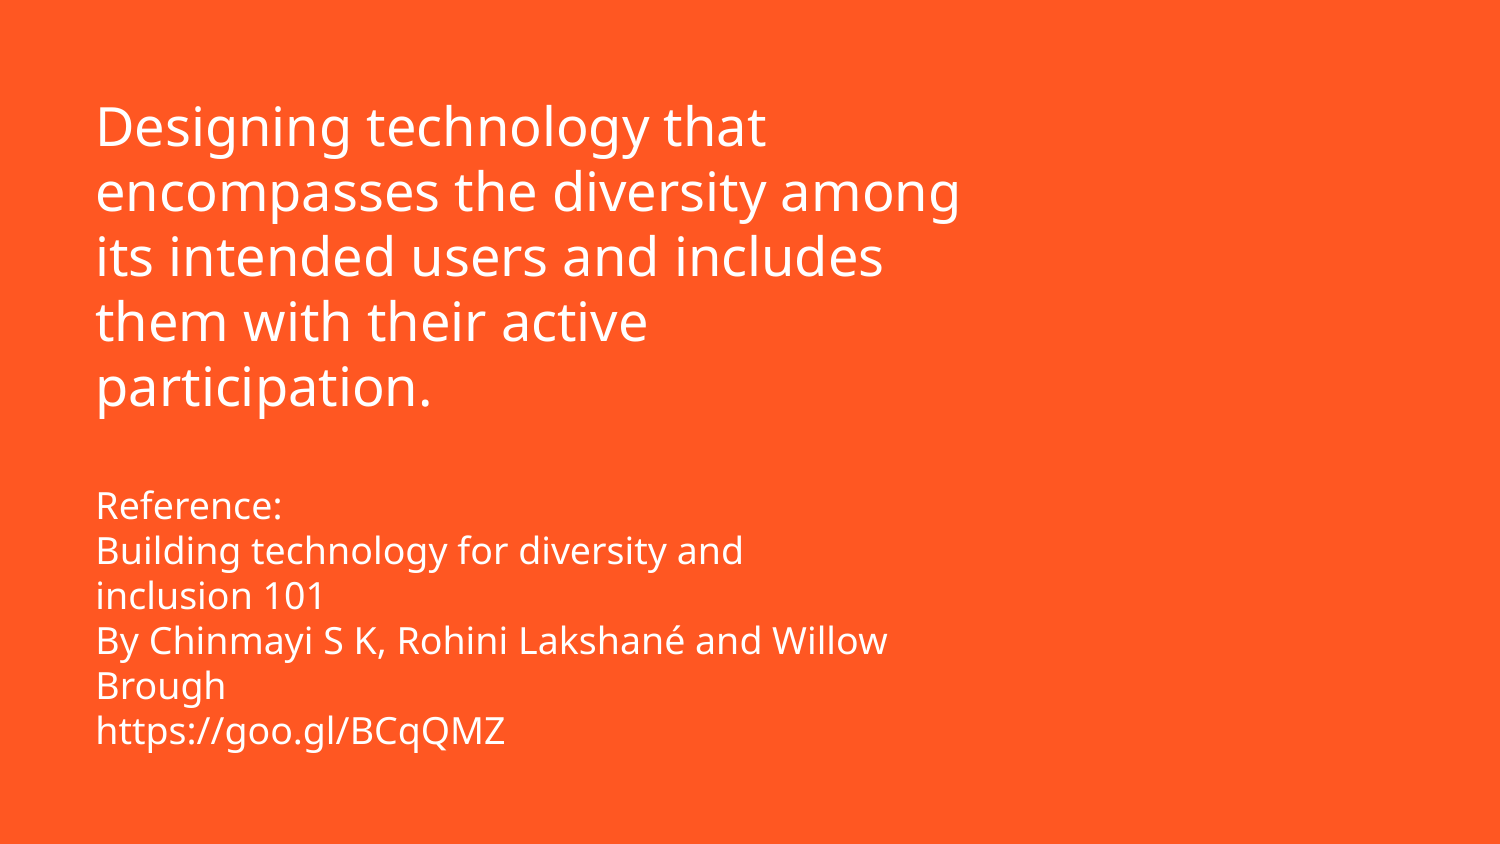

# Designing technology that encompasses the diversity among its intended users and includes them with their active participation. Reference: Building technology for diversity and inclusion 101 By Chinmayi S K, Rohini Lakshané and Willow Brough https://goo.gl/BCqQMZ